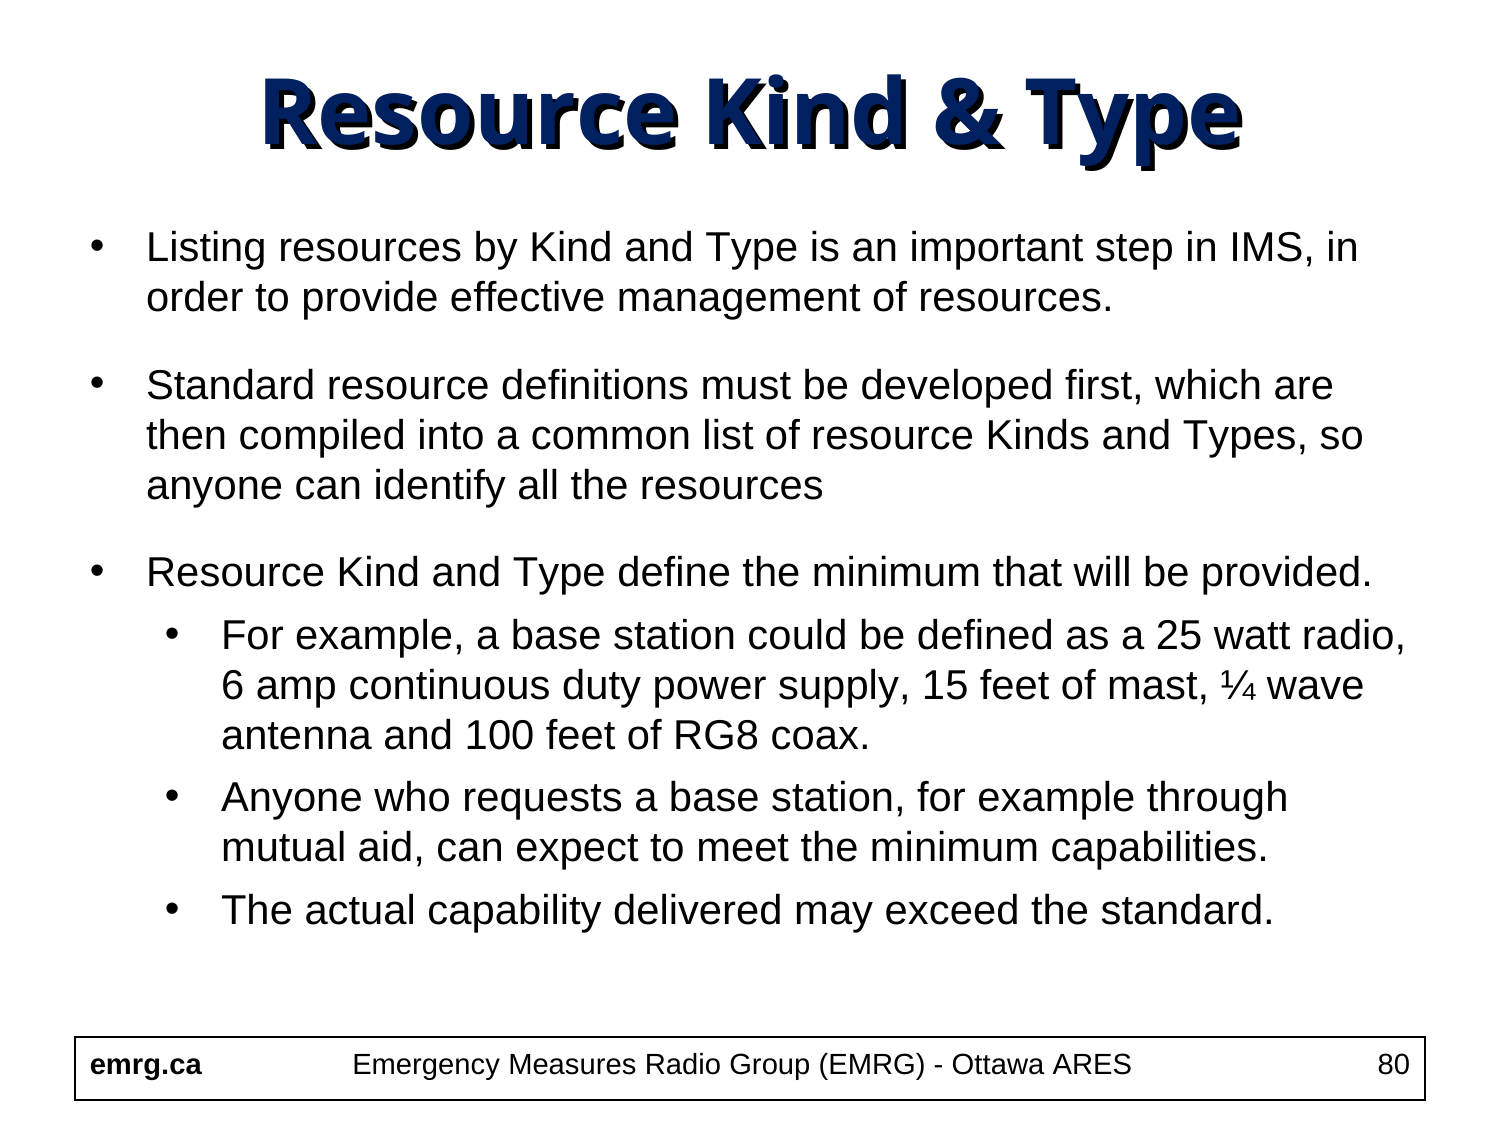

Resource Kind & Type
Listing resources by Kind and Type is an important step in IMS, in order to provide effective management of resources.
Standard resource definitions must be developed first, which are then compiled into a common list of resource Kinds and Types, so anyone can identify all the resources
Resource Kind and Type define the minimum that will be provided.
For example, a base station could be defined as a 25 watt radio, 6 amp continuous duty power supply, 15 feet of mast, ¼ wave antenna and 100 feet of RG8 coax.
Anyone who requests a base station, for example through mutual aid, can expect to meet the minimum capabilities.
The actual capability delivered may exceed the standard.
Emergency Measures Radio Group (EMRG) - Ottawa ARES